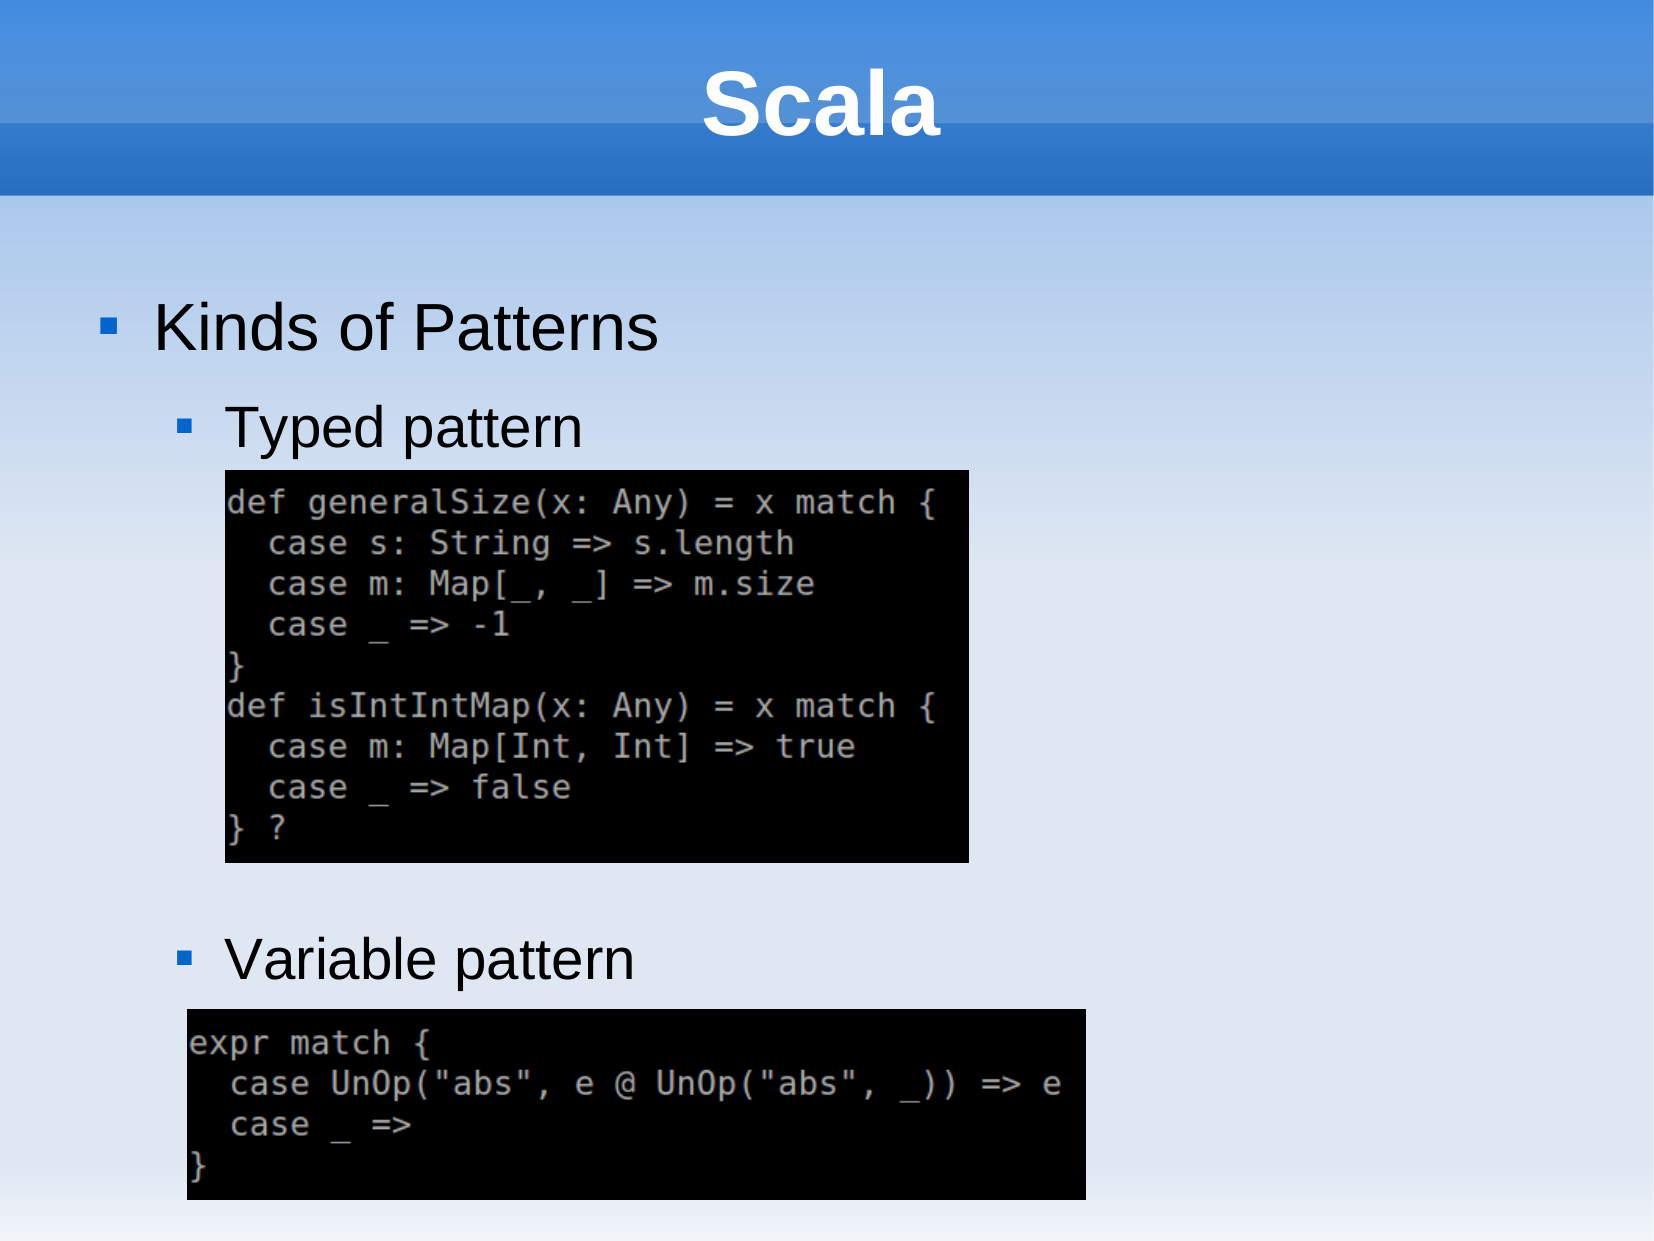

# Scala
Kinds of Patterns
Typed pattern
Variable pattern